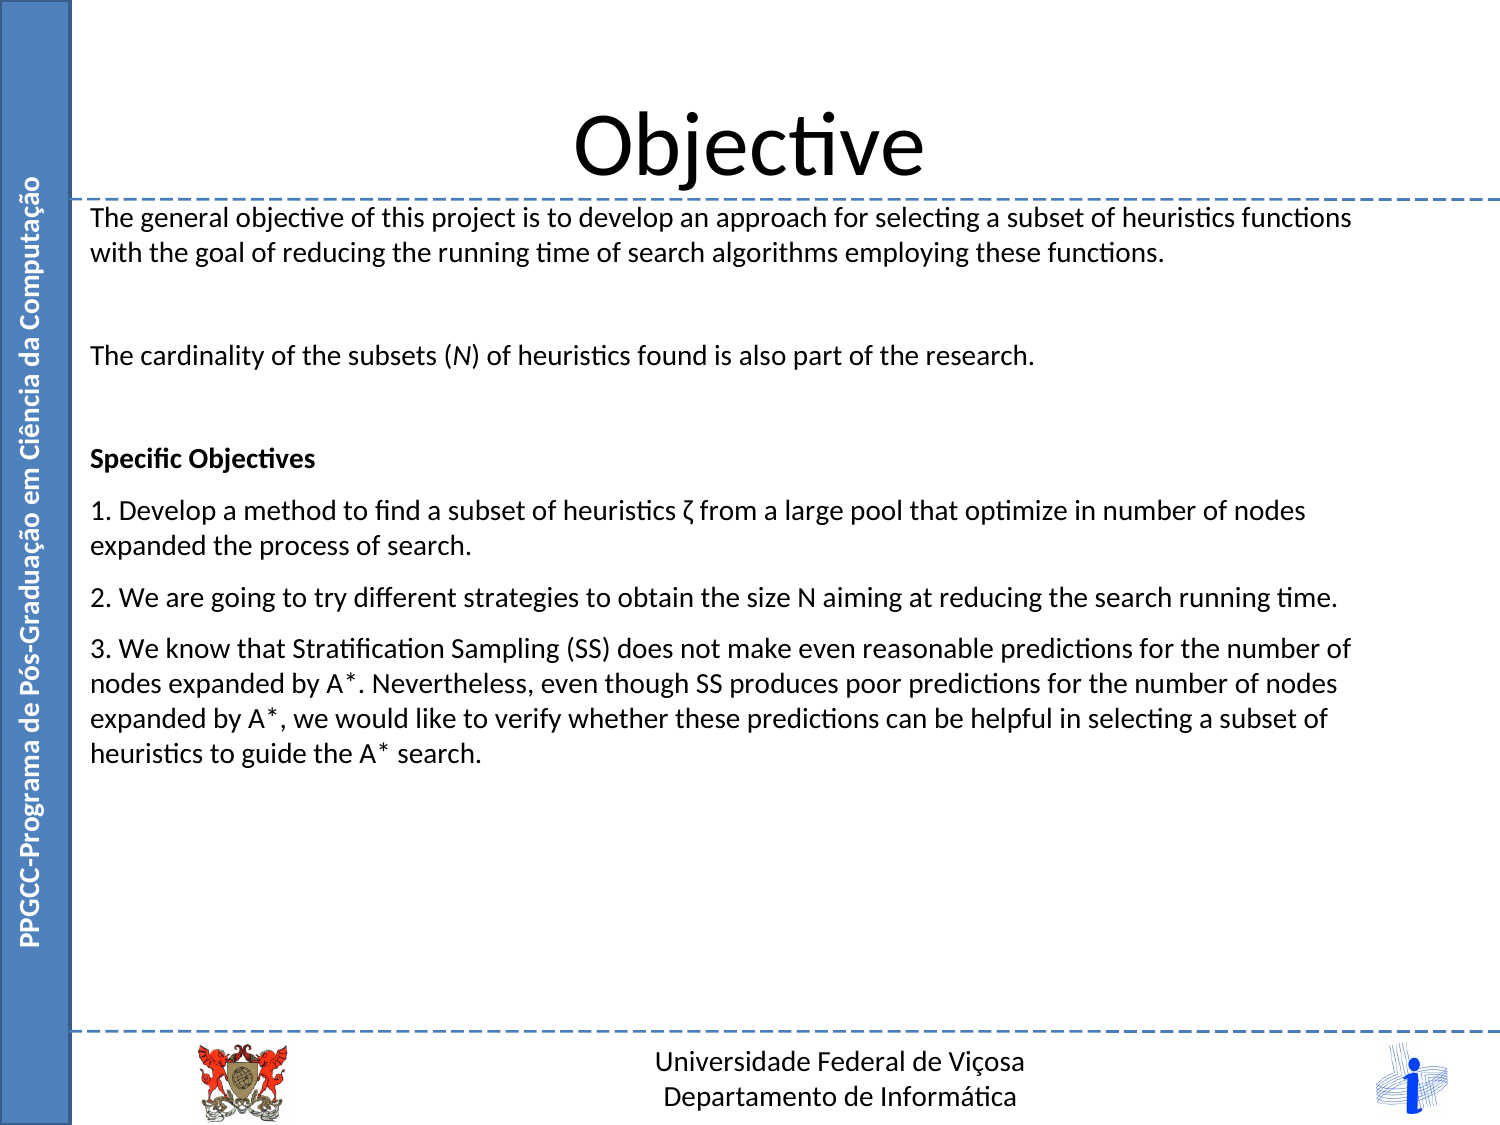

Objective
The general objective of this project is to develop an approach for selecting a subset of heuristics functions with the goal of reducing the running time of search algorithms employing these functions.
The cardinality of the subsets (N) of heuristics found is also part of the research.
Specific Objectives
 Develop a method to find a subset of heuristics ζ from a large pool that optimize in number of nodes expanded the process of search.
 We are going to try different strategies to obtain the size N aiming at reducing the search running time.
3. We know that Stratification Sampling (SS) does not make even reasonable predictions for the number of nodes expanded by A*. Nevertheless, even though SS produces poor predictions for the number of nodes expanded by A*, we would like to verify whether these predictions can be helpful in selecting a subset of heuristics to guide the A* search.
PPGCC-Programa de Pós-Graduação em Ciência da Computação
Universidade Federal de Viçosa
Departamento de Informática